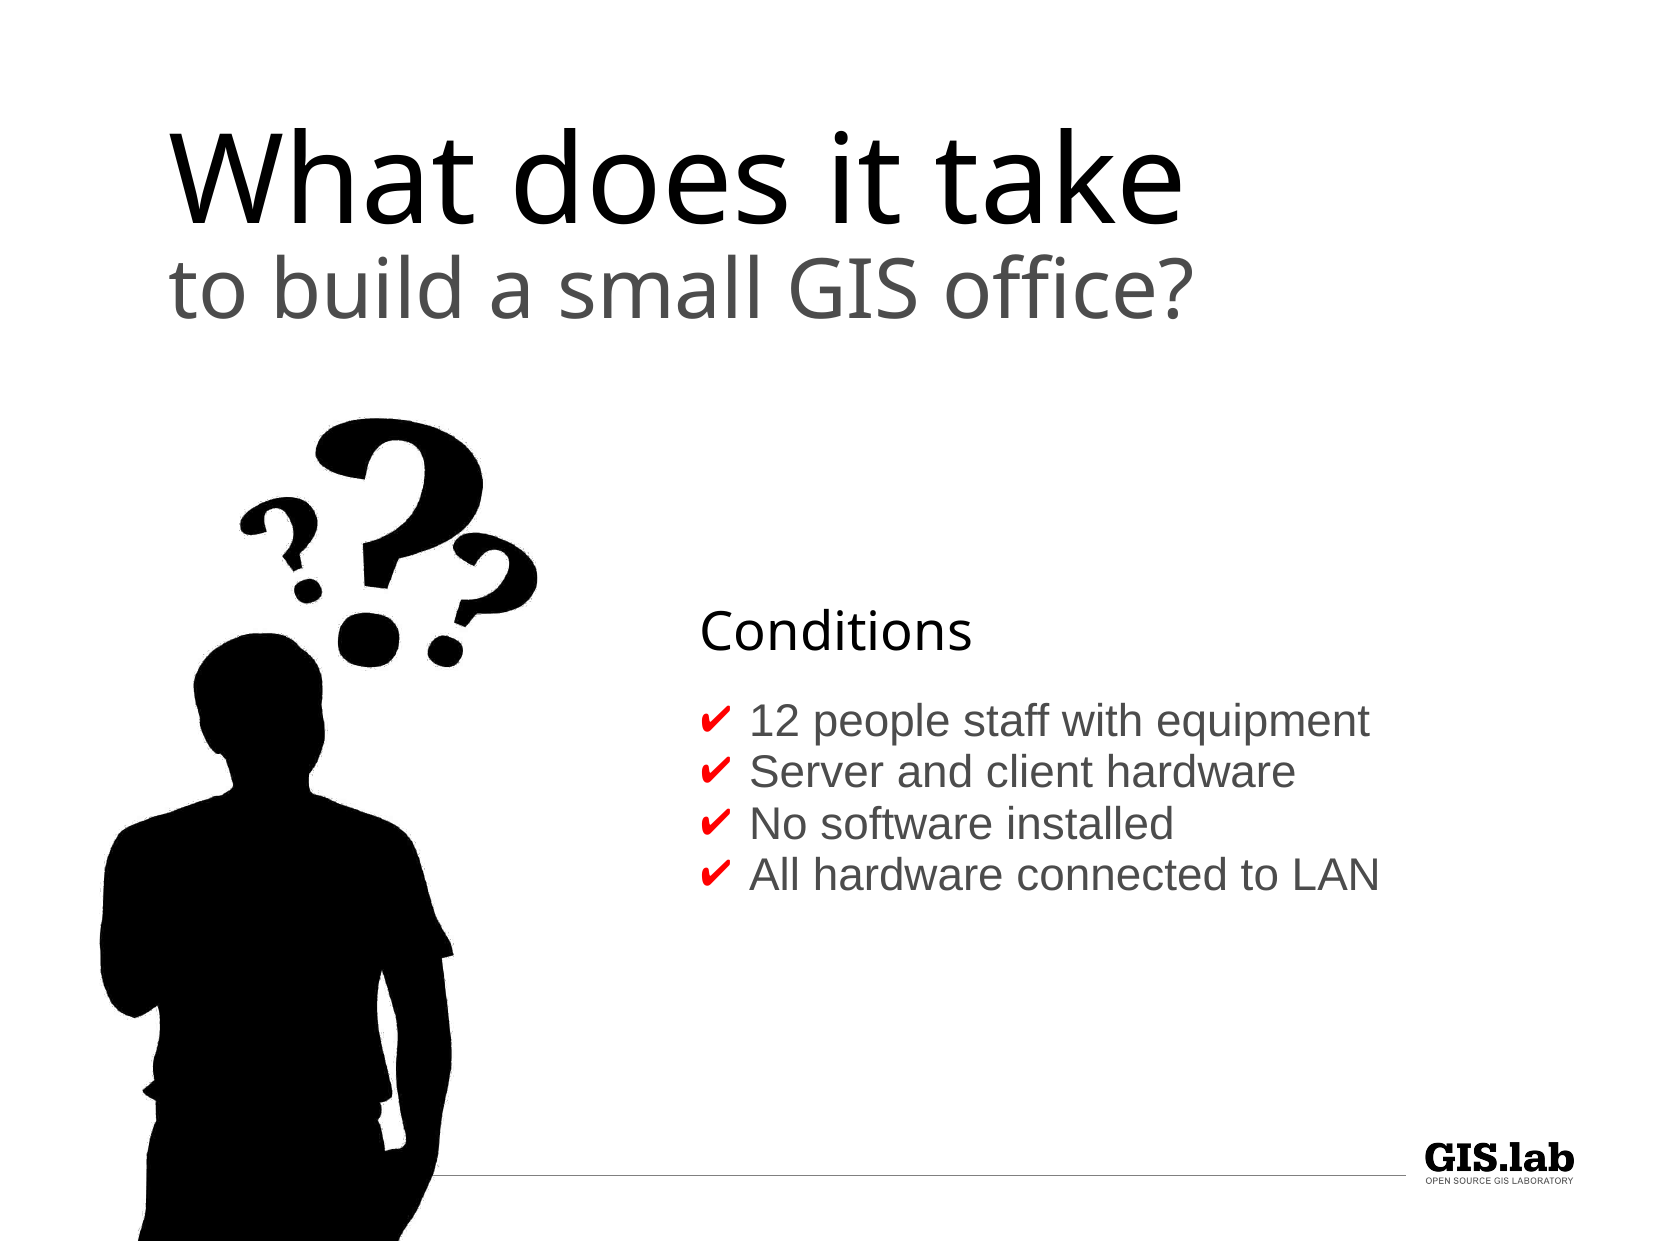

What does it take
to build a small GIS office?
Conditions
 12 people staff with equipment
 Server and client hardware
 No software installed
 All hardware connected to LAN